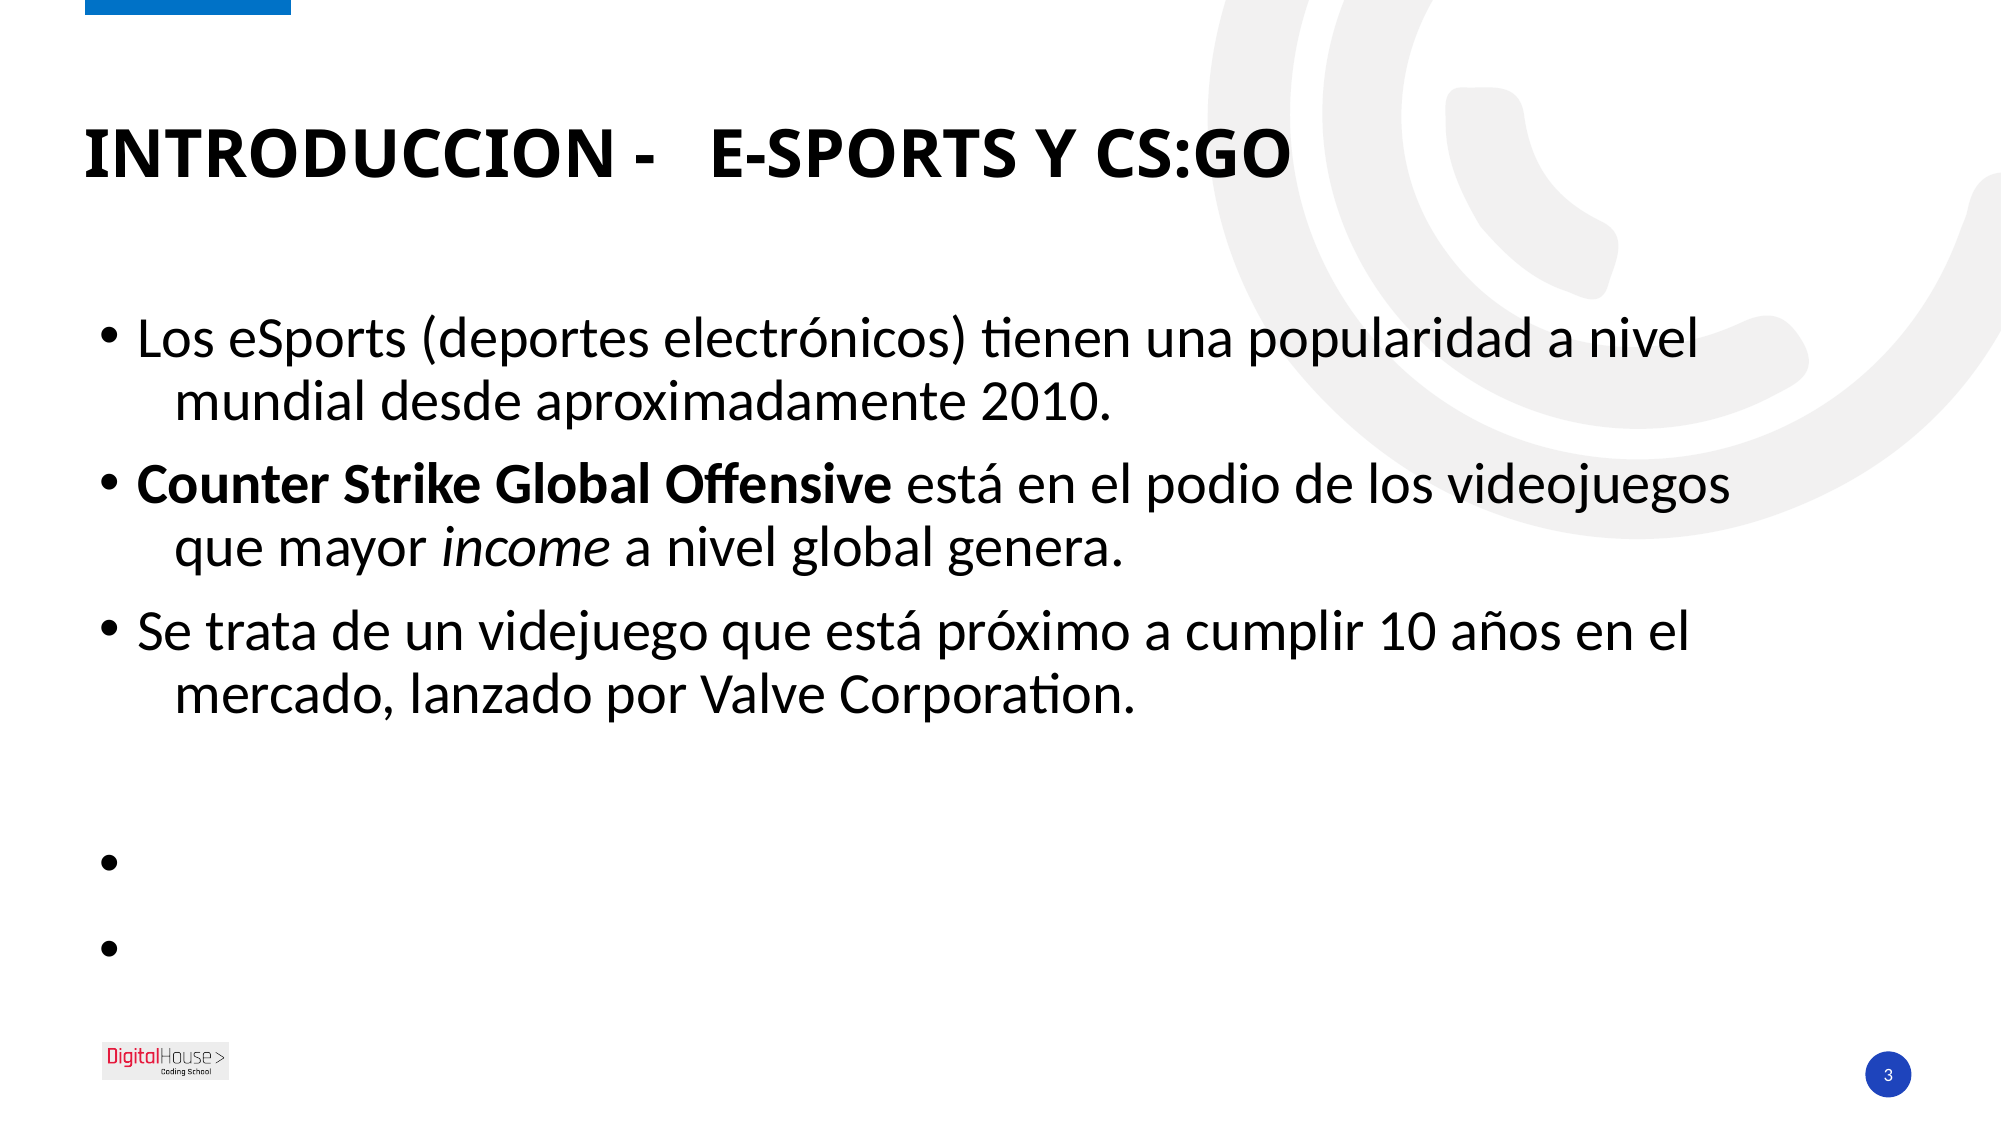

INTRODUCCION -   e-sports y CS:GO
# Los eSports (deportes electrónicos) tienen una popularidad a nivel mundial desde aproximadamente 2010.
Counter Strike Global Offensive está en el podio de los videojuegos que mayor income a nivel global genera.
Se trata de un videjuego que está próximo a cumplir 10 años en el mercado, lanzado por Valve Corporation.